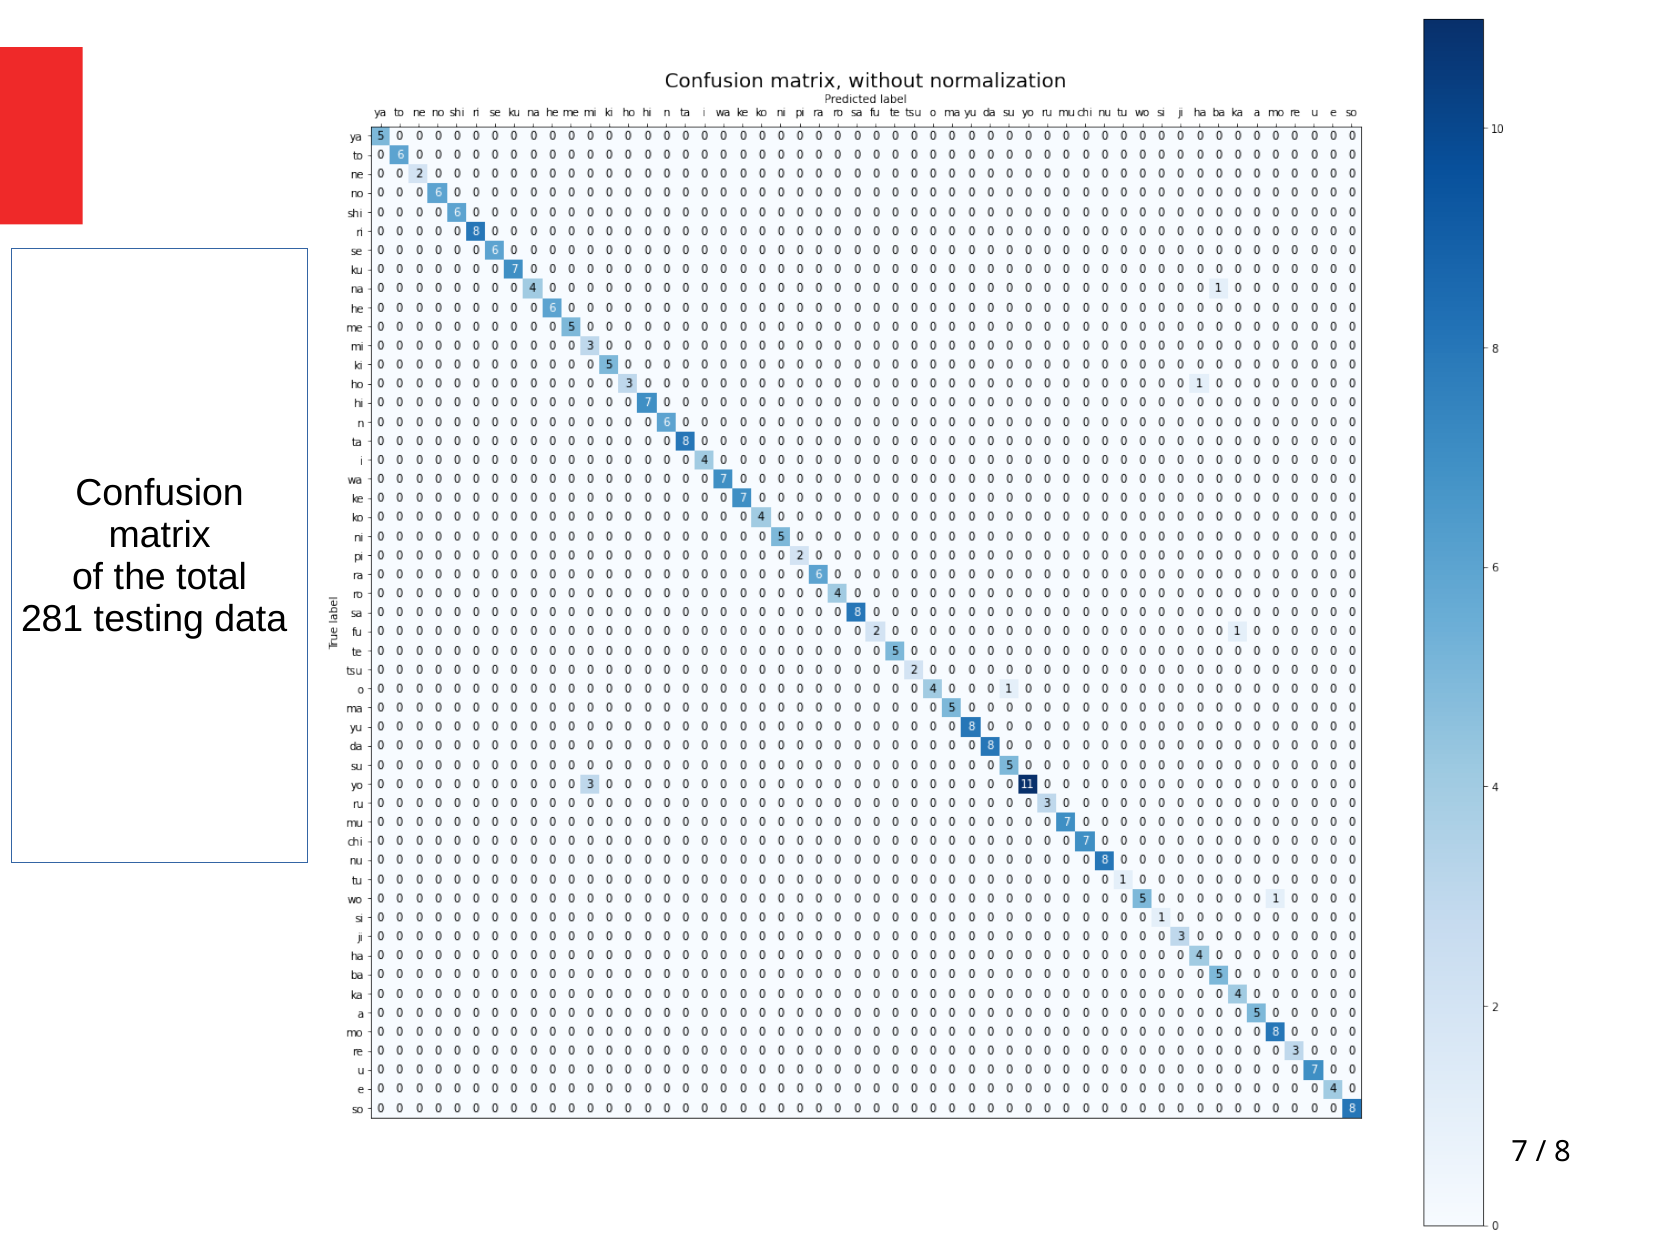

Confusion
matrix
of the total
281 testing data
7